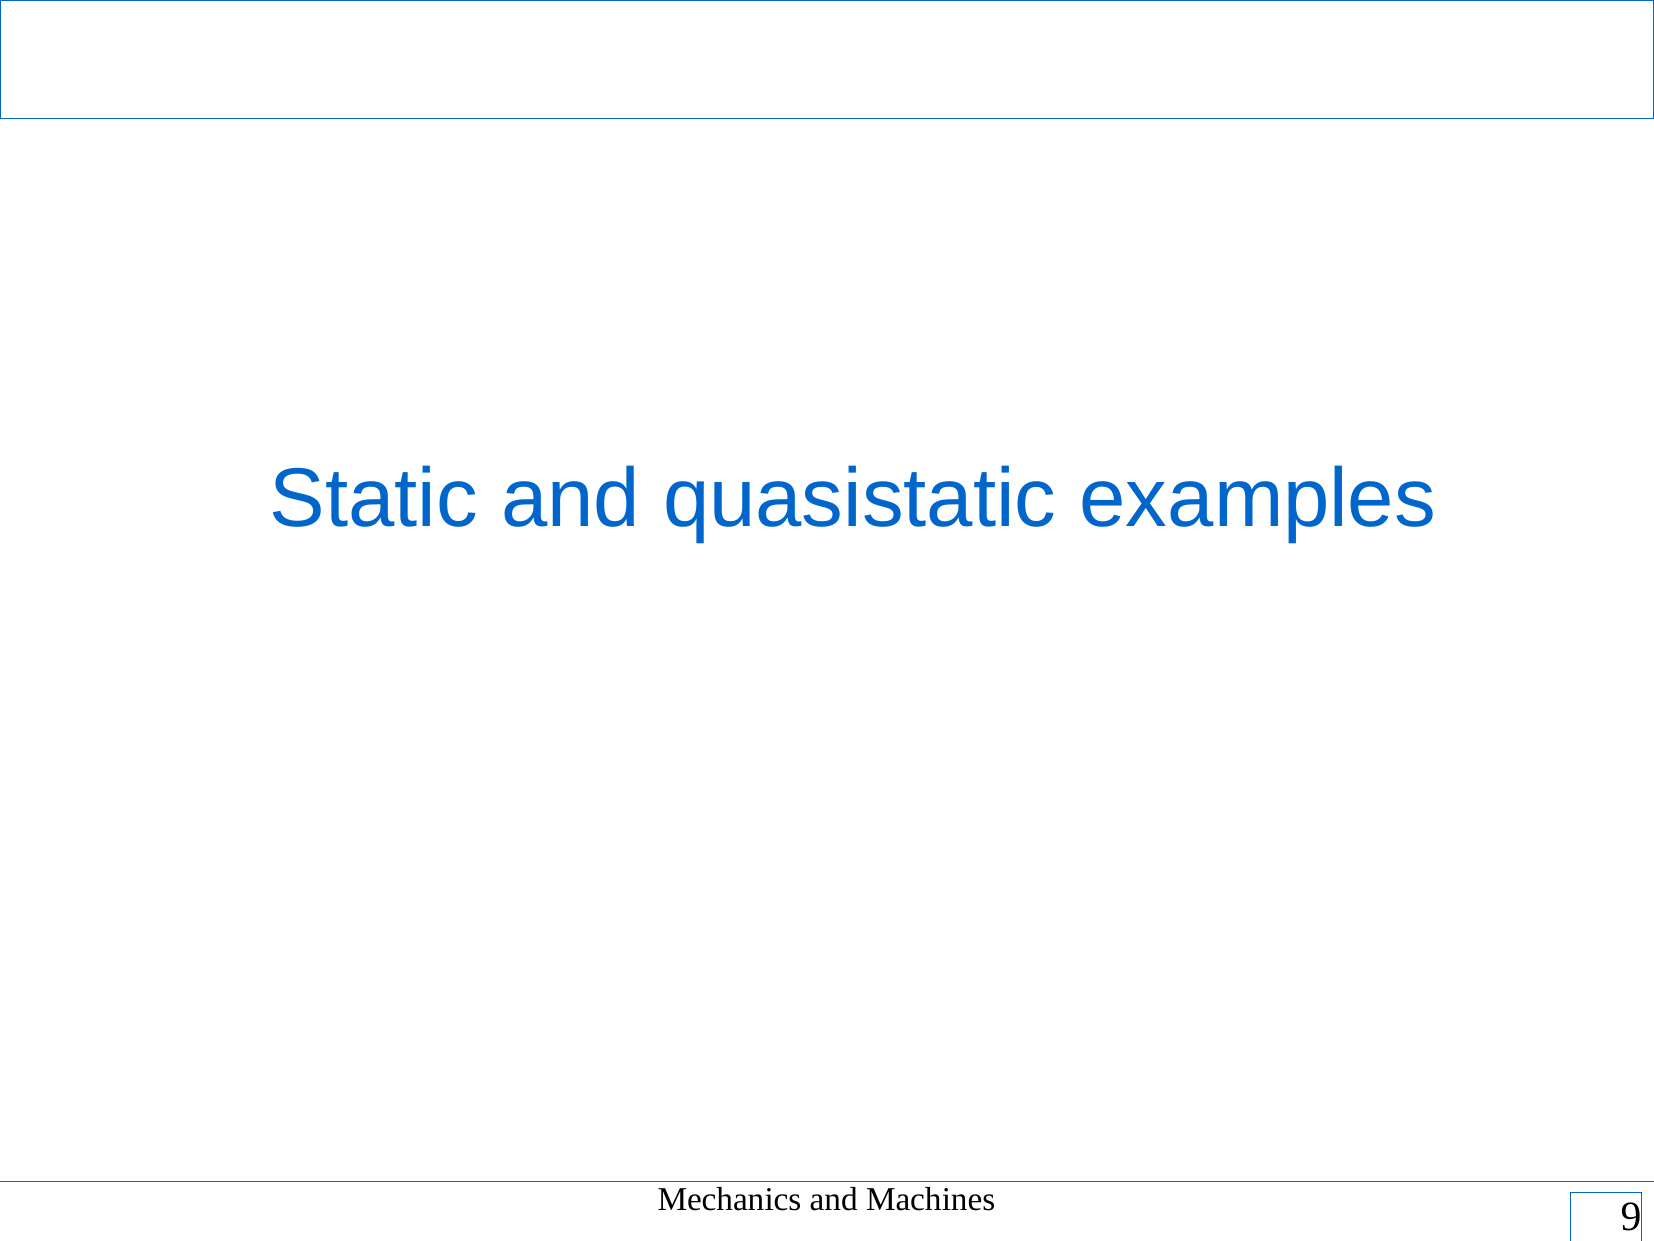

#
Static and quasistatic examples
Mechanics and Machines
9